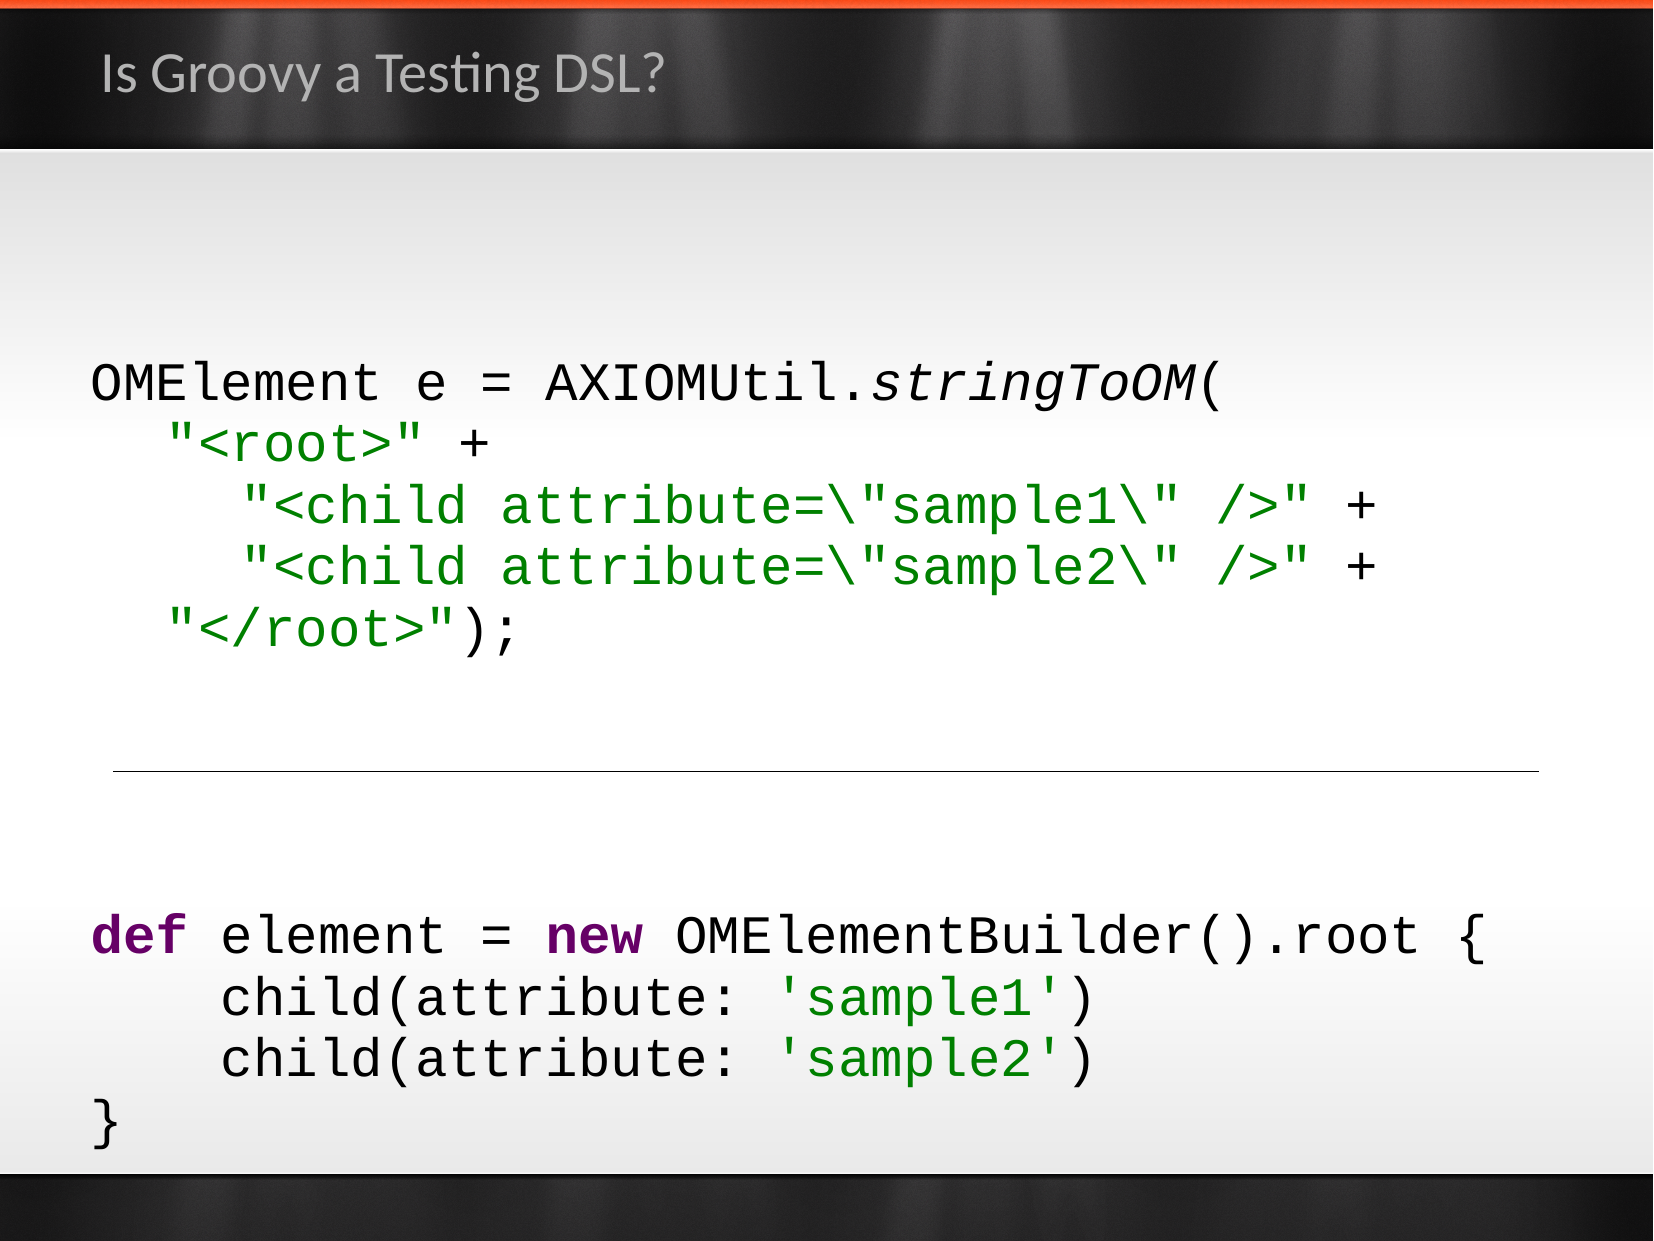

# Is Groovy a Testing DSL?
OMElement e = AXIOMUtil.stringToOM(
	"<root>" +
		"<child attribute=\"sample1\" />" +
		"<child attribute=\"sample2\" />" +
	"</root>");
def element = new OMElementBuilder().root {
 child(attribute: 'sample1')
 child(attribute: 'sample2')
}